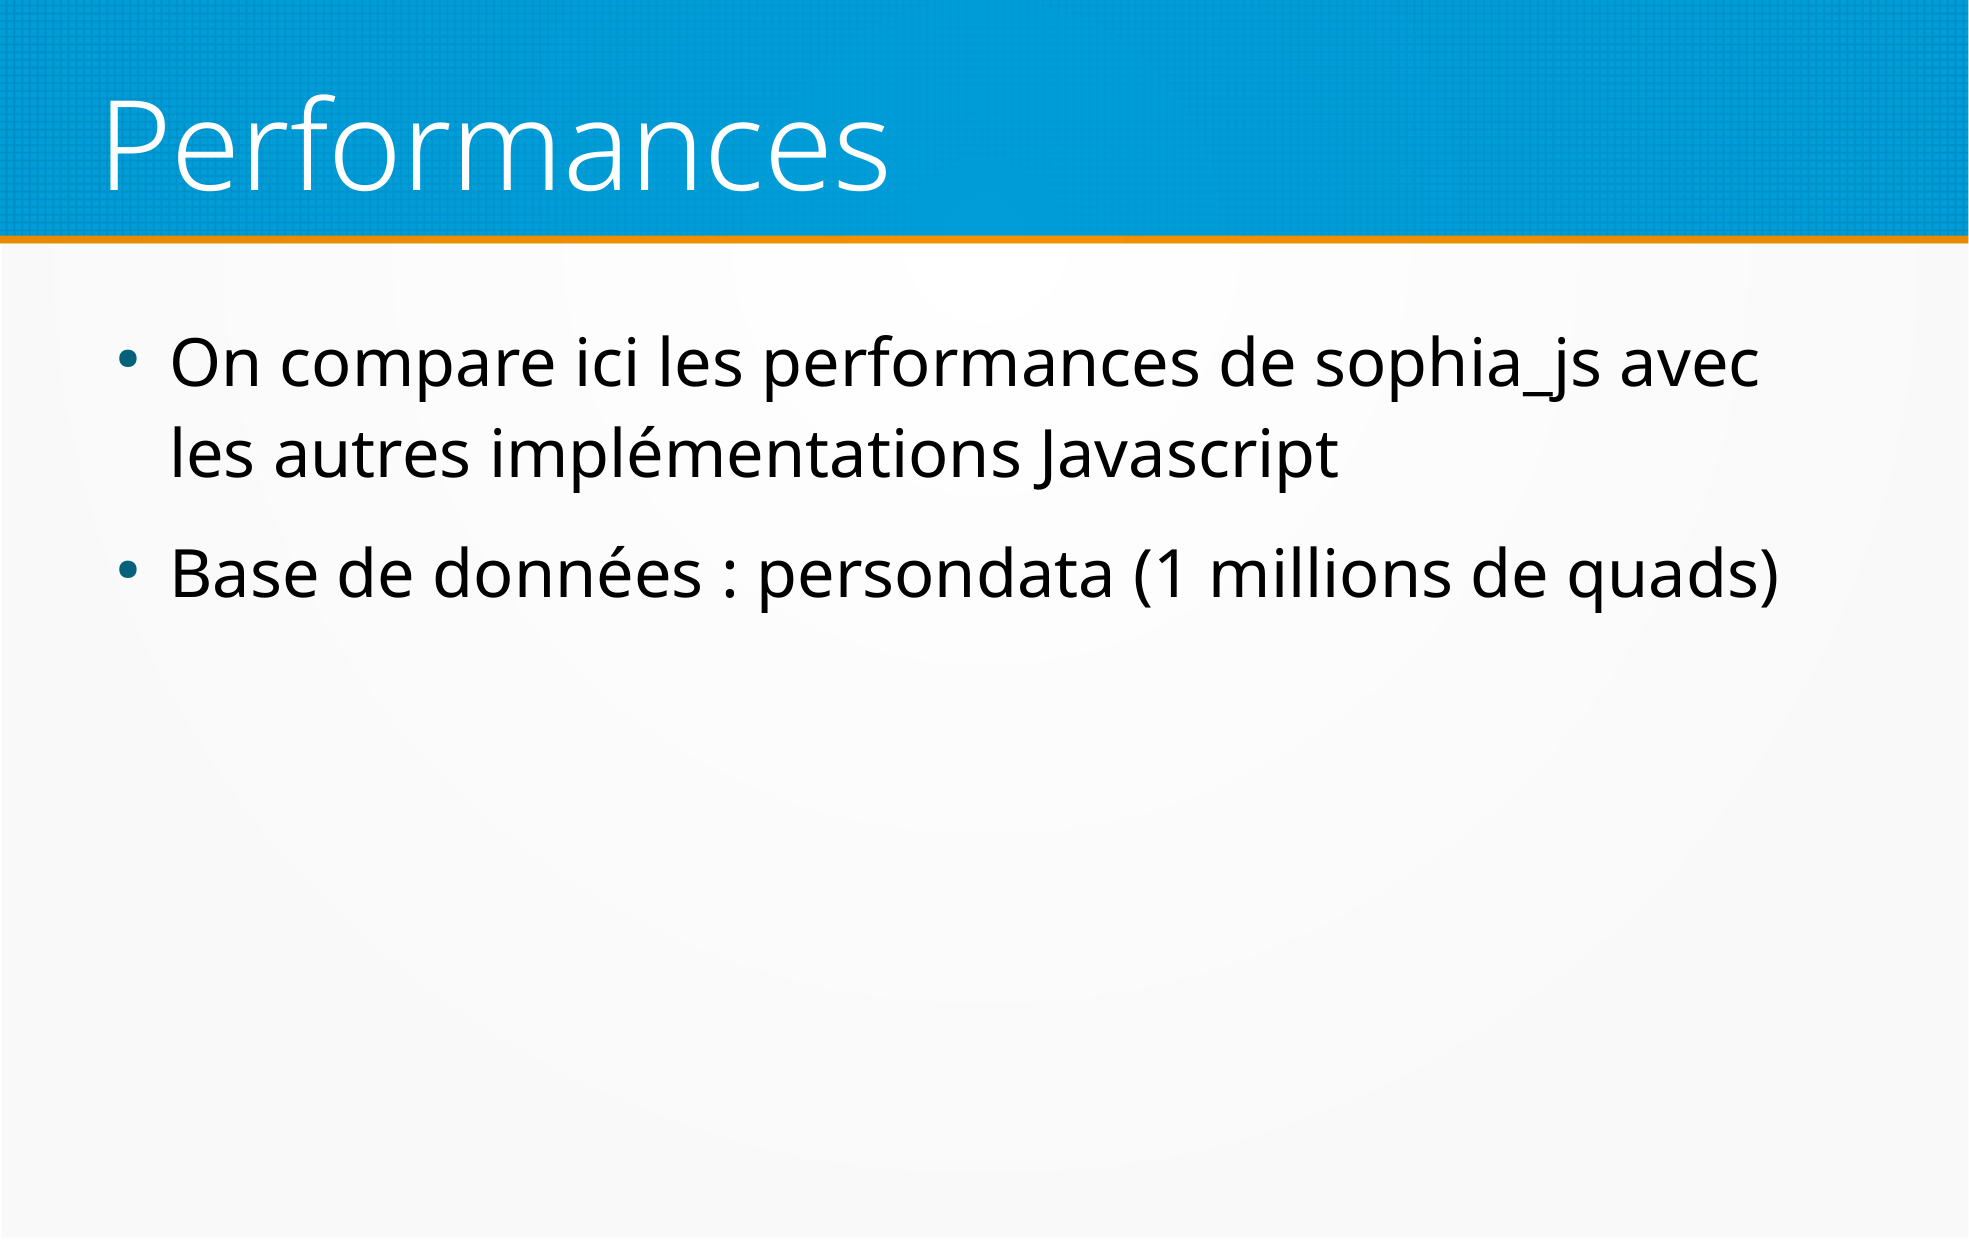

# Performances
On compare ici les performances de sophia_js avec les autres implémentations Javascript
Base de données : persondata (1 millions de quads)